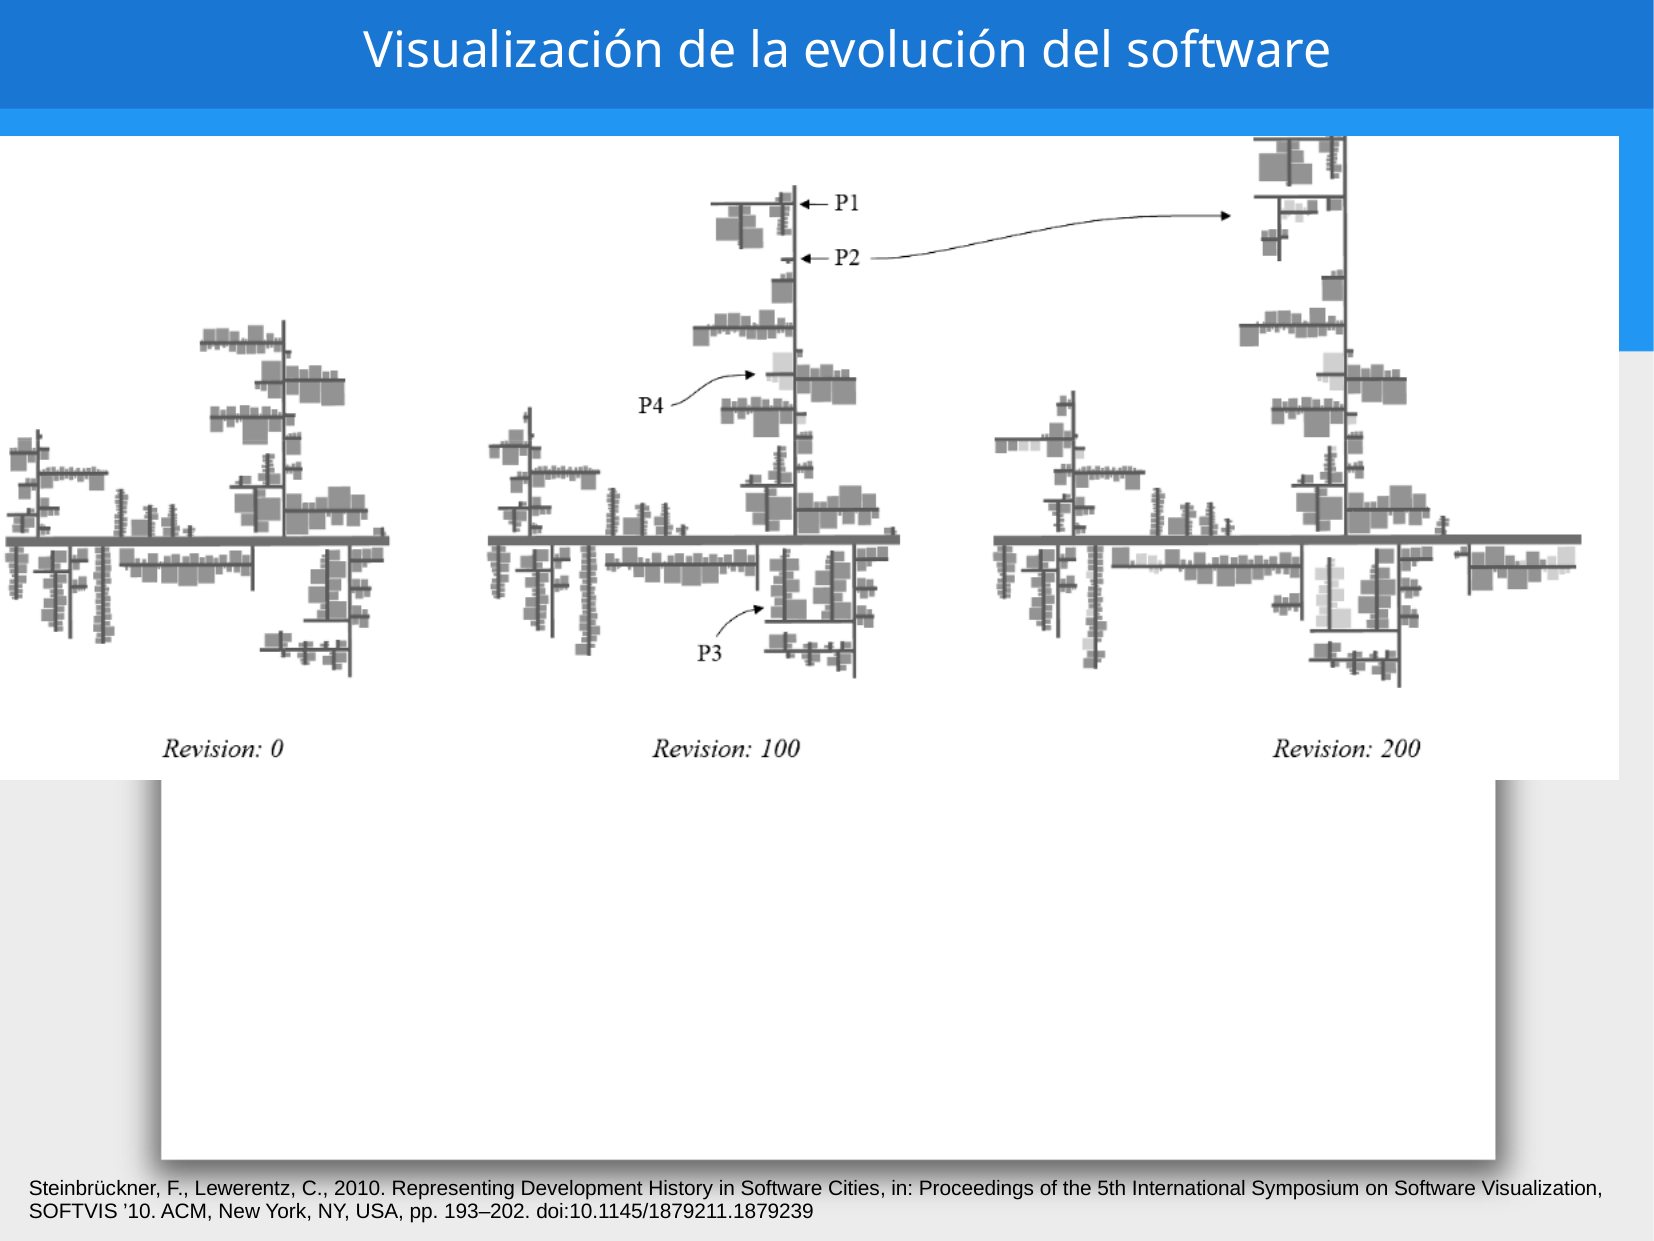

# Visualización de la evolución del software
Steinbrückner, F., Lewerentz, C., 2010. Representing Development History in Software Cities, in: Proceedings of the 5th International Symposium on Software Visualization, SOFTVIS ’10. ACM, New York, NY, USA, pp. 193–202. doi:10.1145/1879211.1879239